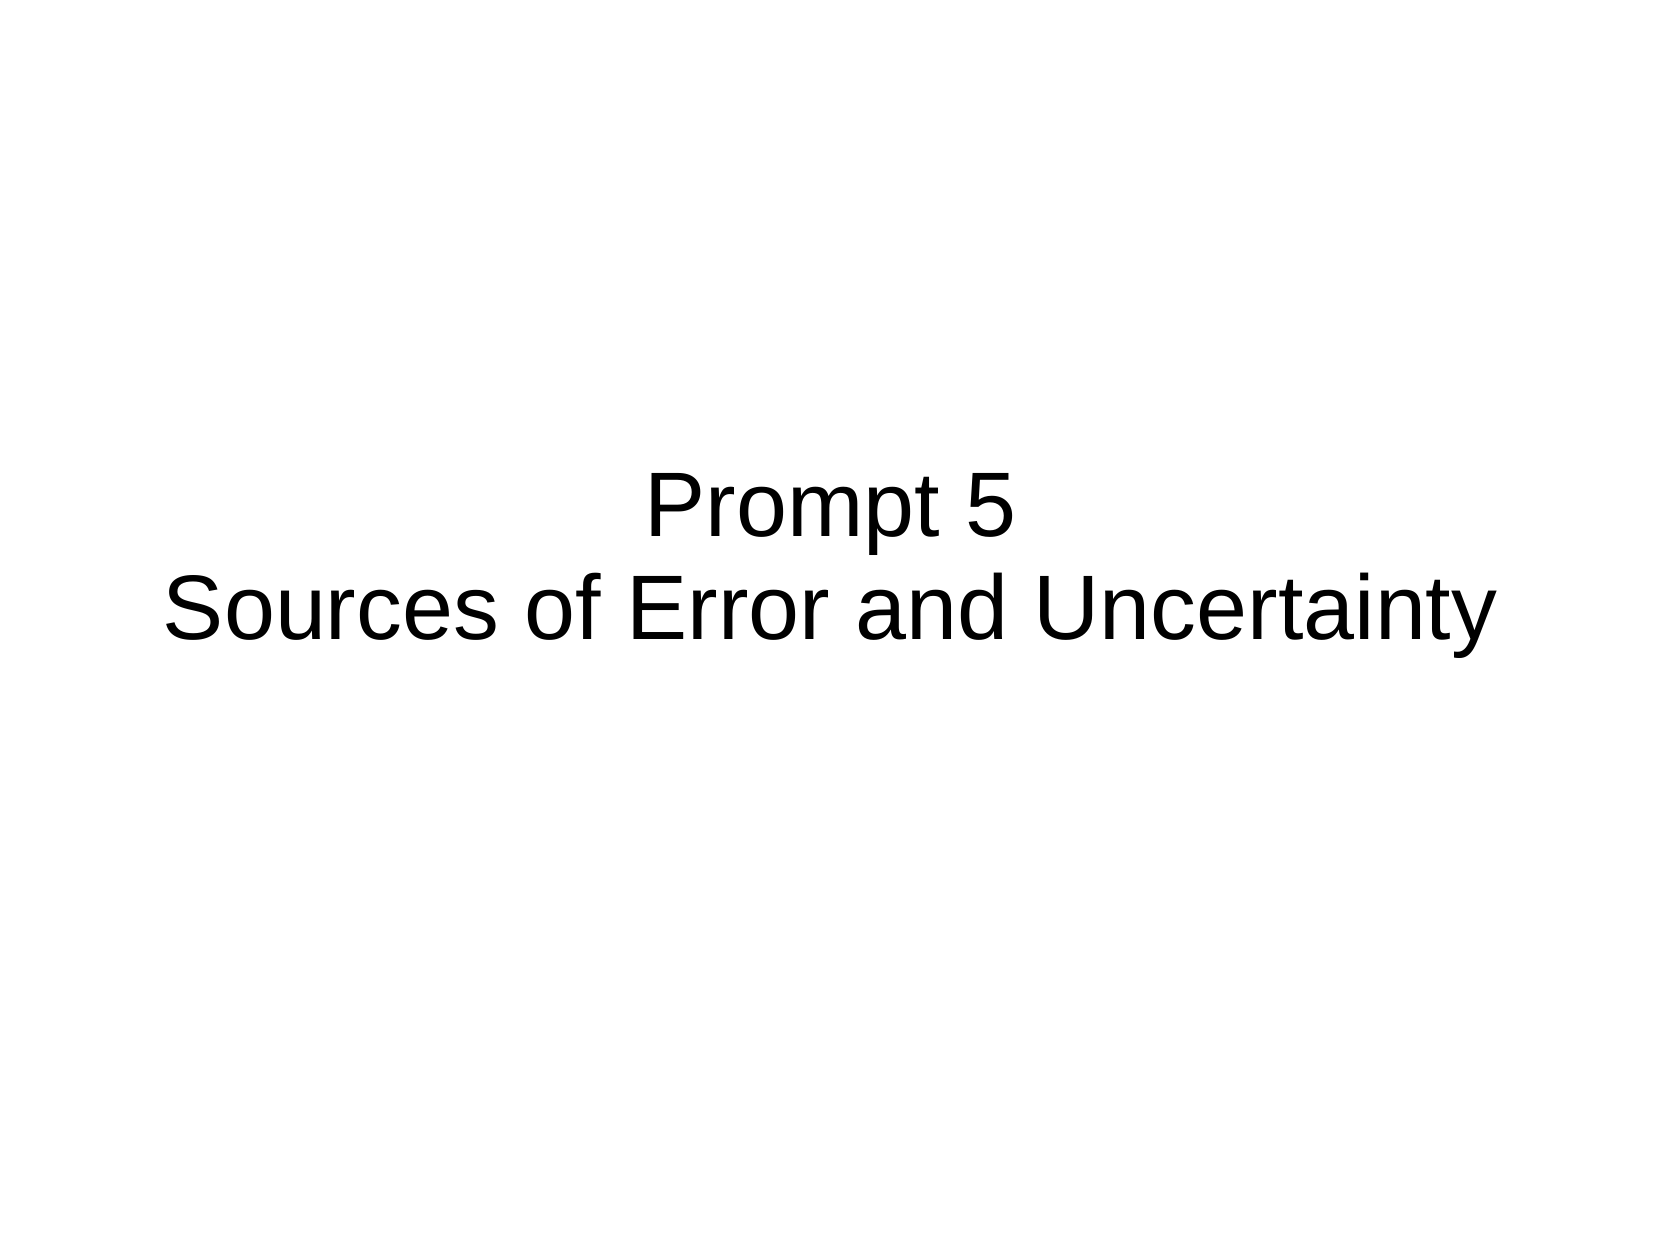

# Prompt 5 Sources of Error and Uncertainty